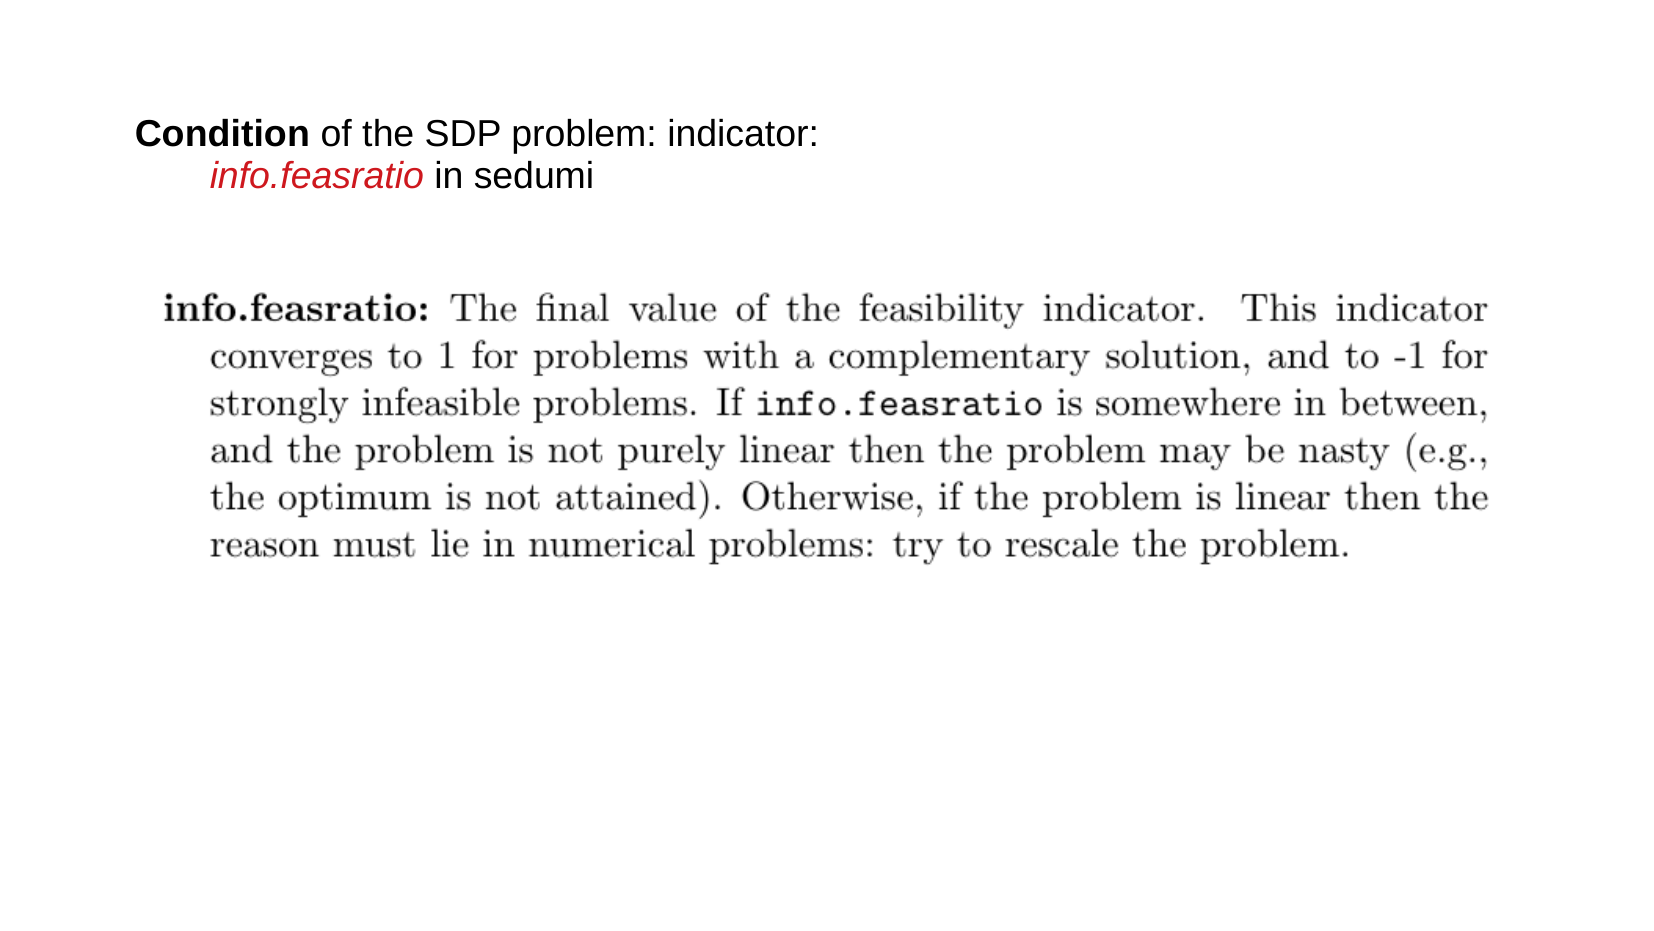

Condition of the SDP problem: indicator: 		info.feasratio in sedumi